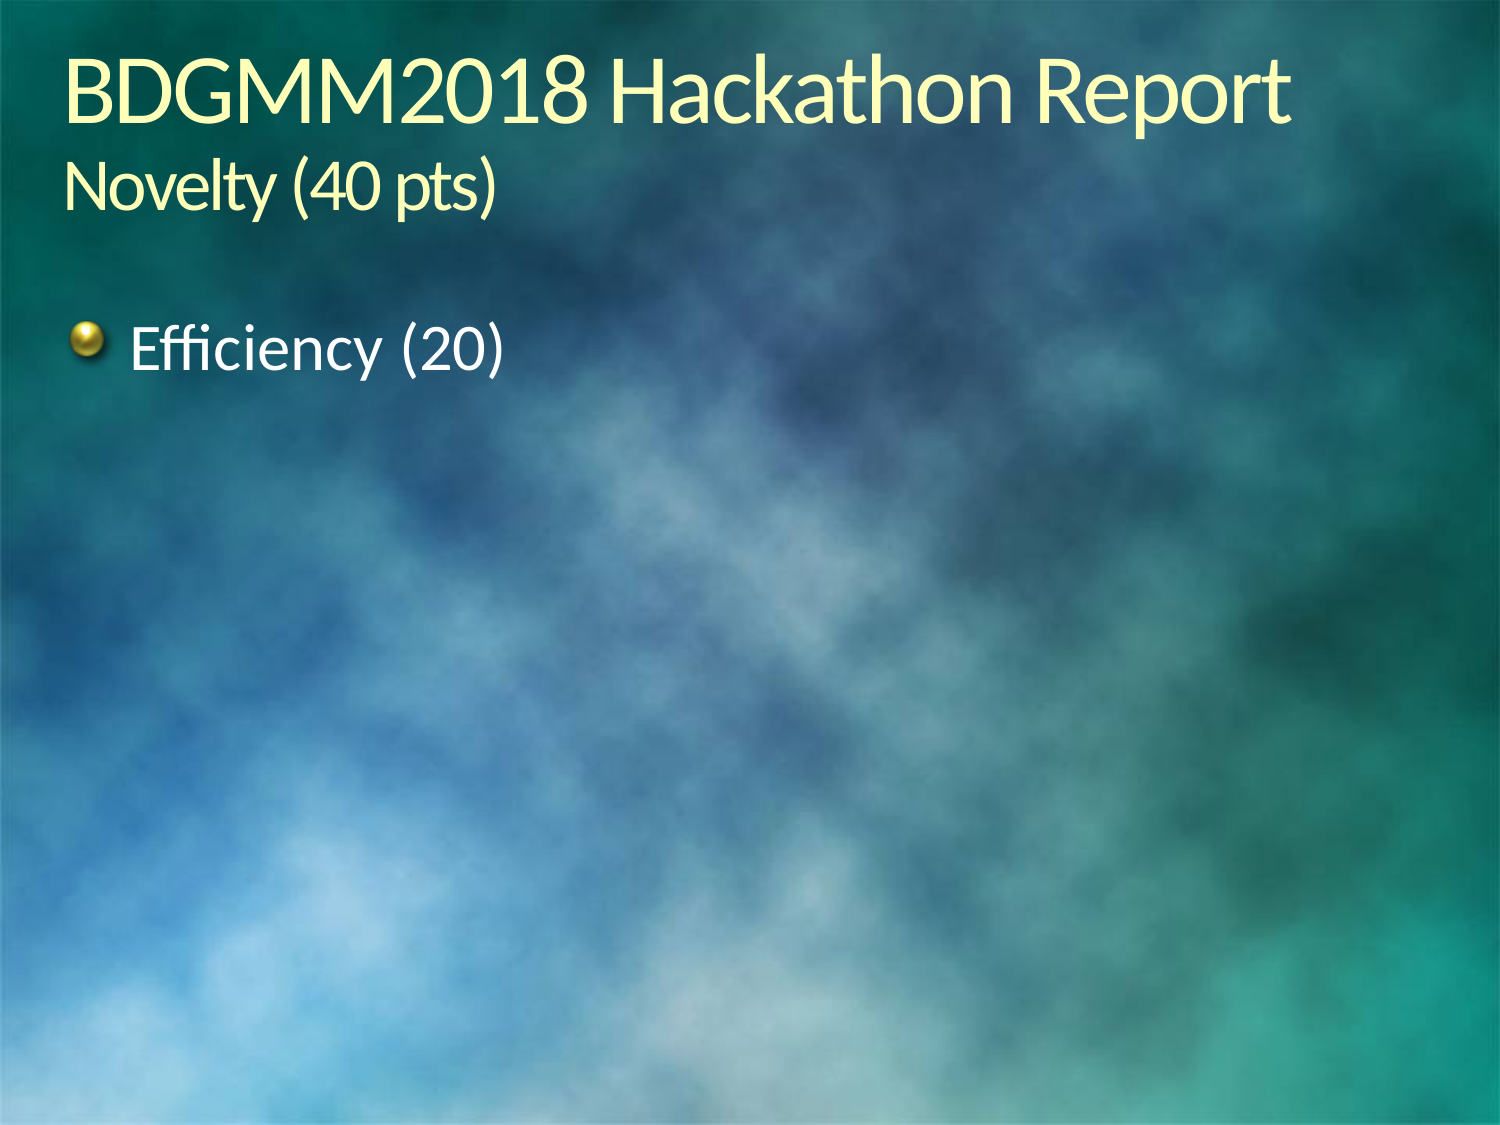

# BDGMM2018 Hackathon Report Novelty (40 pts)
Efficiency (20)